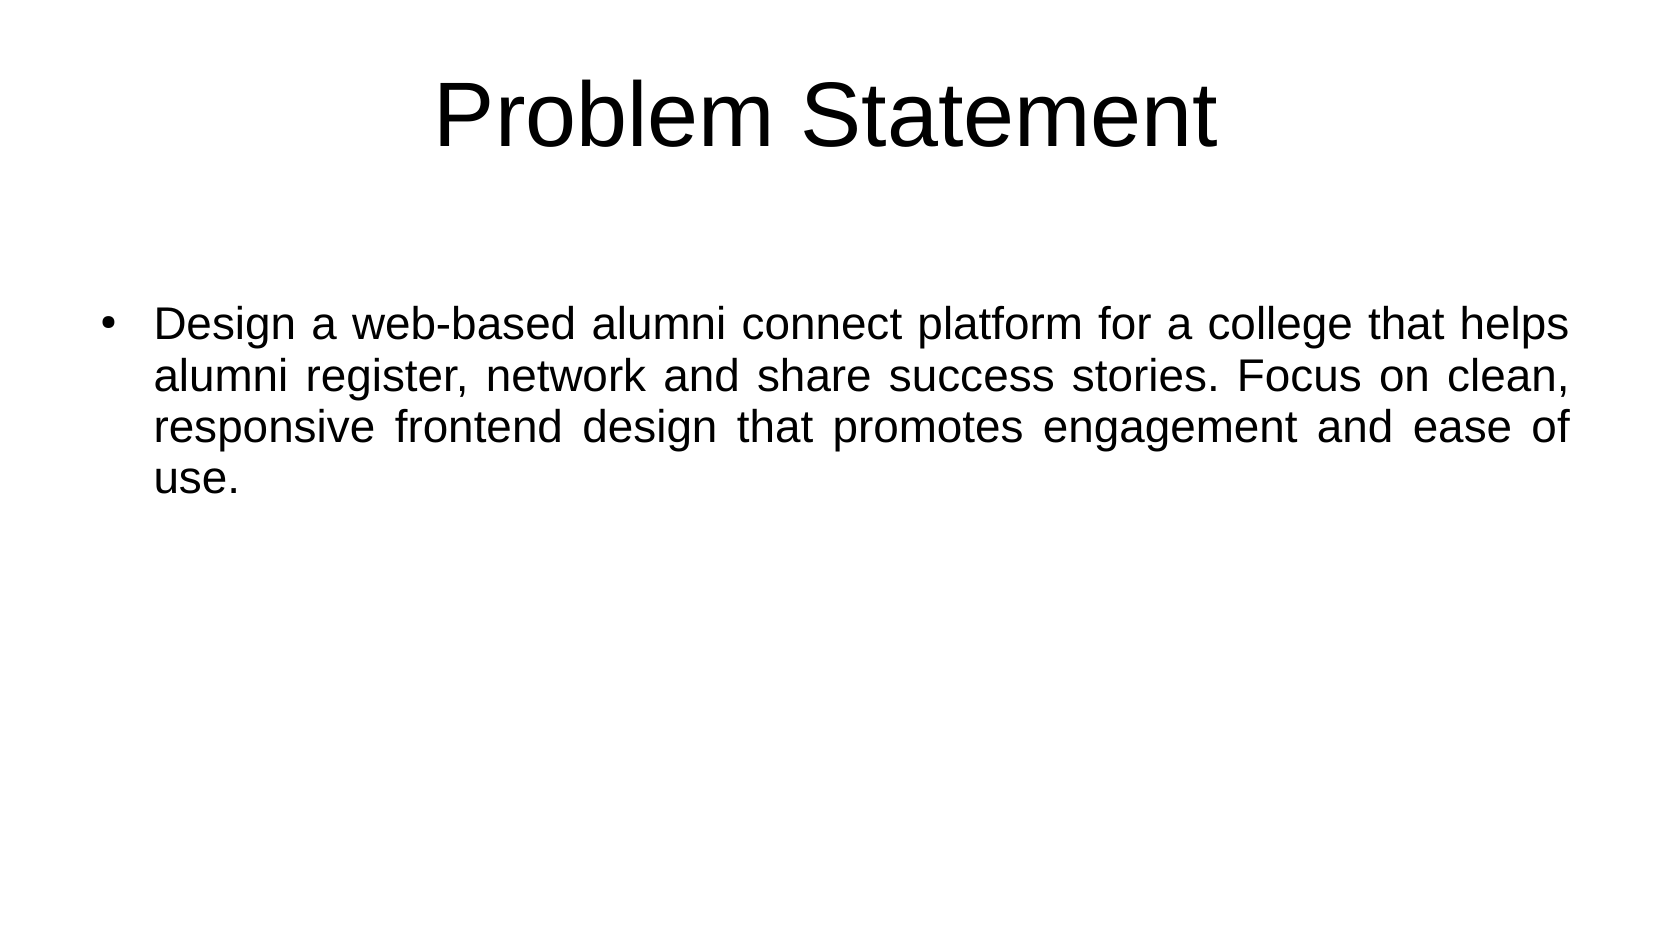

# Problem Statement
Design a web-based alumni connect platform for a college that helps alumni register, network and share success stories. Focus on clean, responsive frontend design that promotes engagement and ease of use.